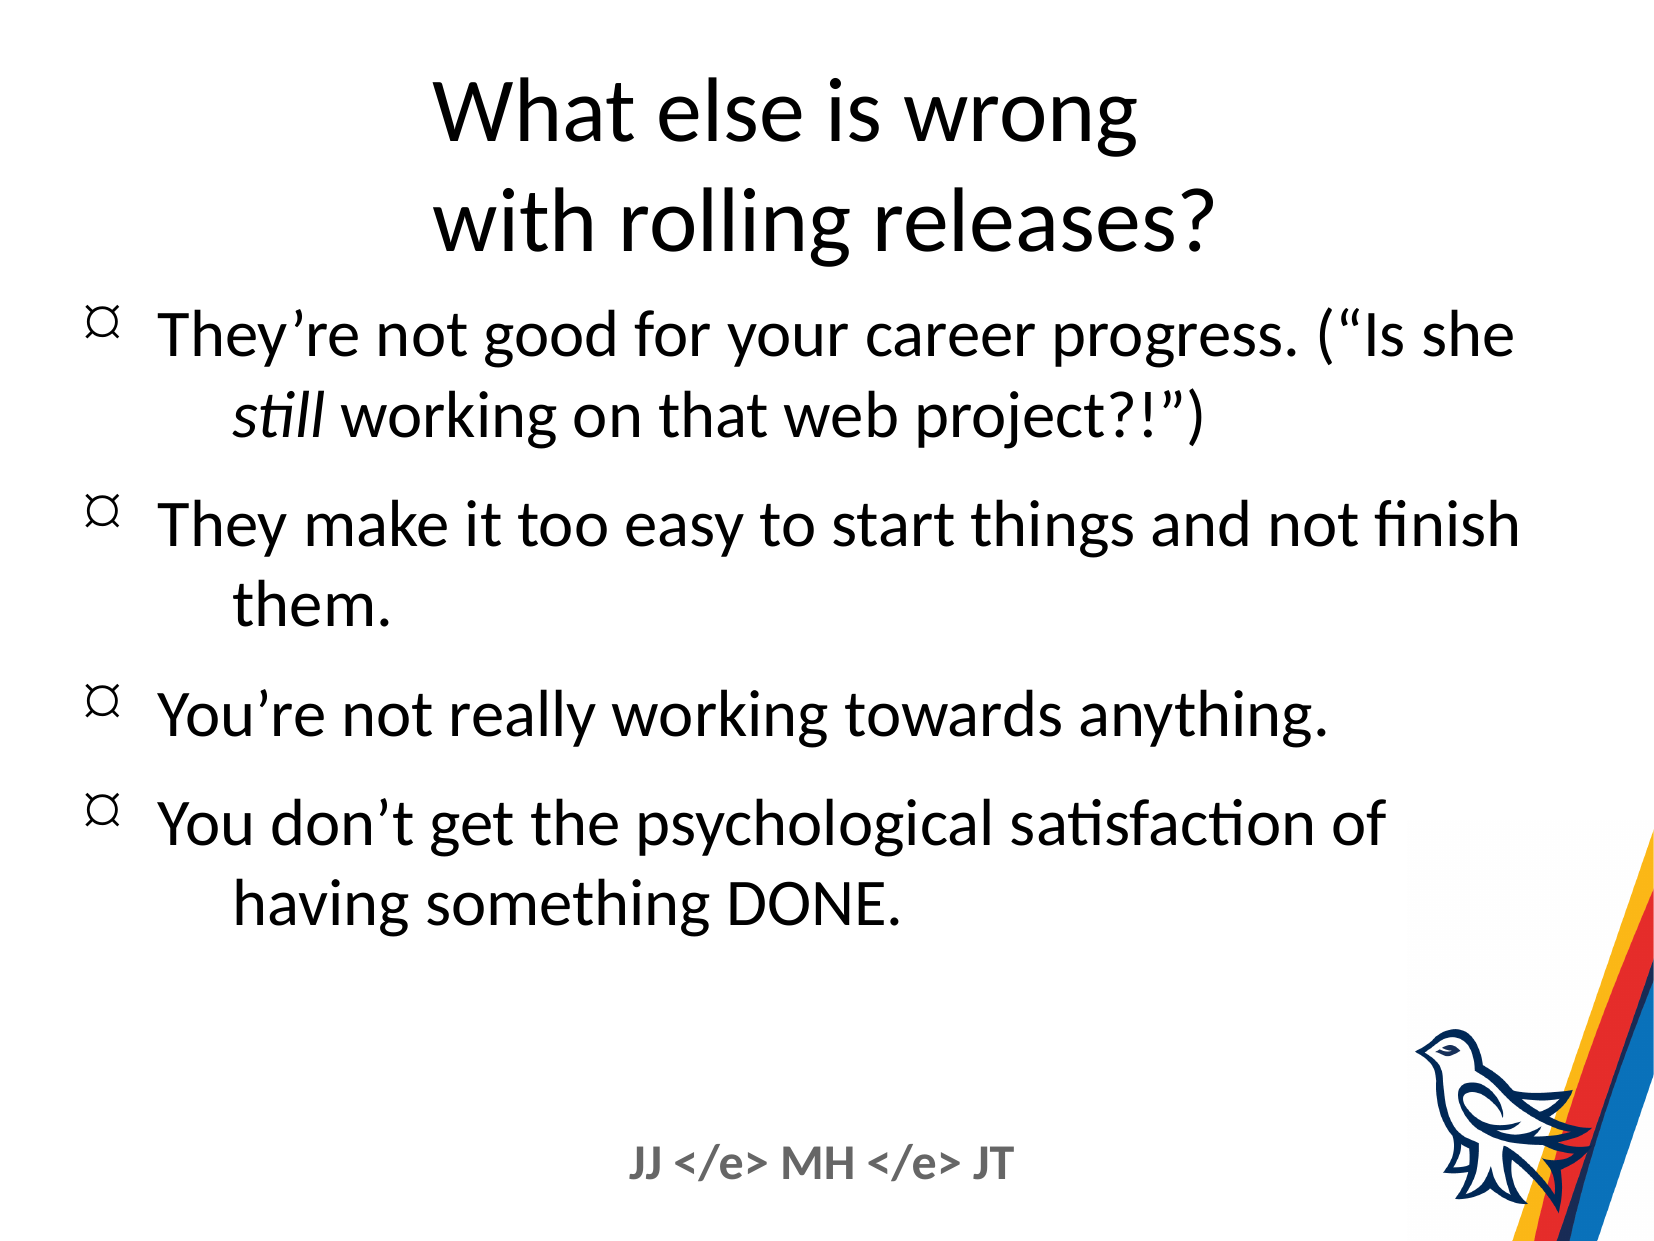

# What else is wrong with rolling releases?
They’re not good for your career progress. (“Is she still working on that web project?!”)
They make it too easy to start things and not finish them.
You’re not really working towards anything.
You don’t get the psychological satisfaction of having something DONE.
JJ </e> MH </e> JT